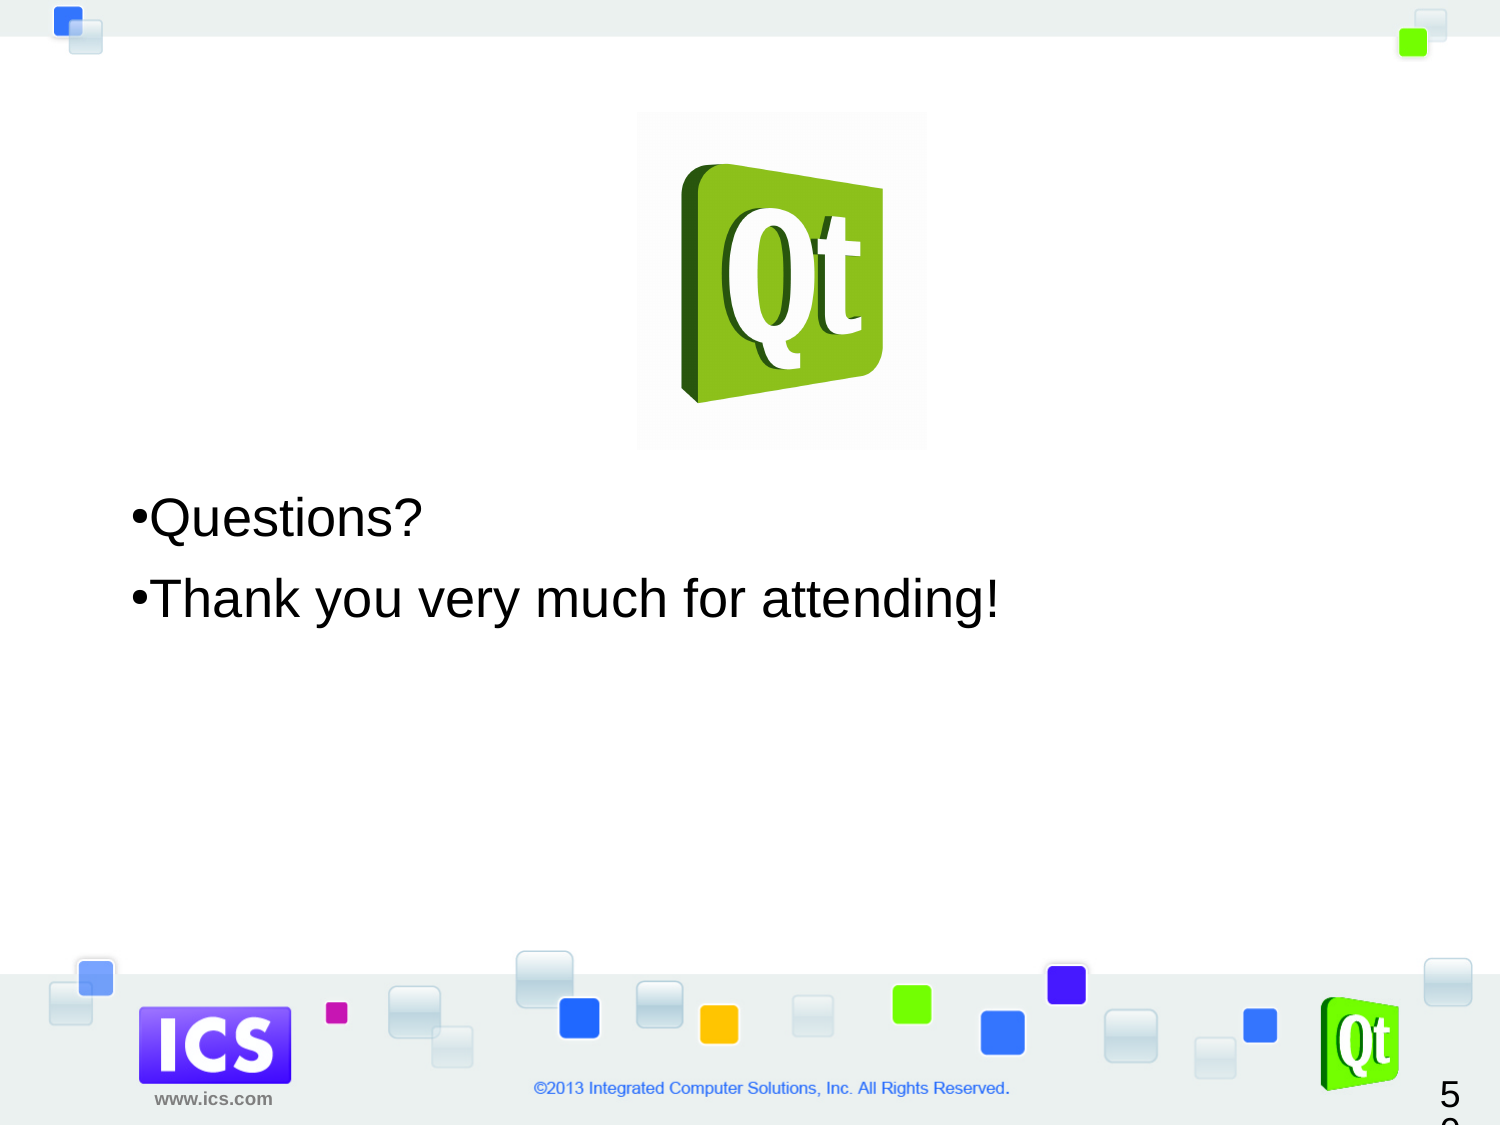

Questions?
Thank you very much for attending!